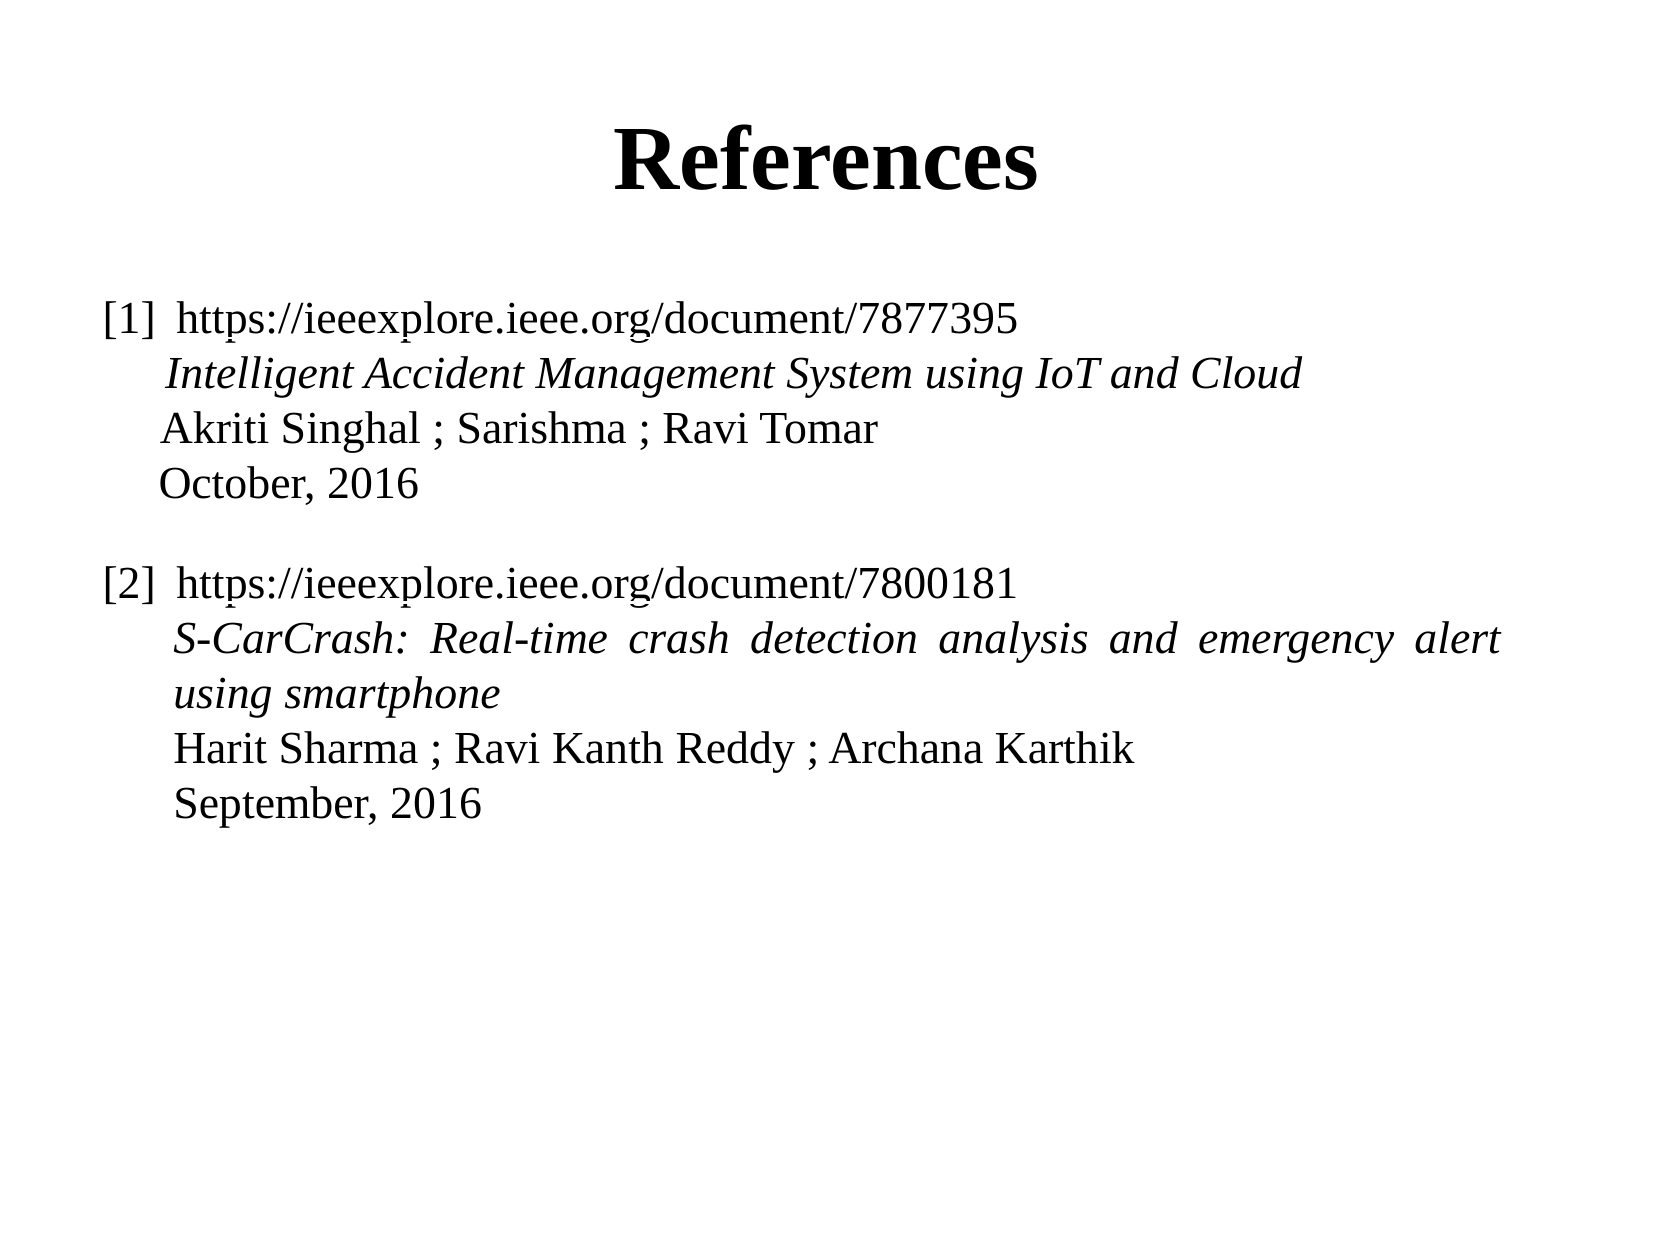

References
[1] 	https://ieeexplore.ieee.org/document/7877395
 Intelligent Accident Management System using IoT and Cloud
 Akriti Singhal ; Sarishma ; Ravi Tomar
	October, 2016
[2] 	https://ieeexplore.ieee.org/document/7800181
S-CarCrash: Real-time crash detection analysis and emergency alert 	using smartphone
Harit Sharma ; Ravi Kanth Reddy ; Archana Karthik
September, 2016